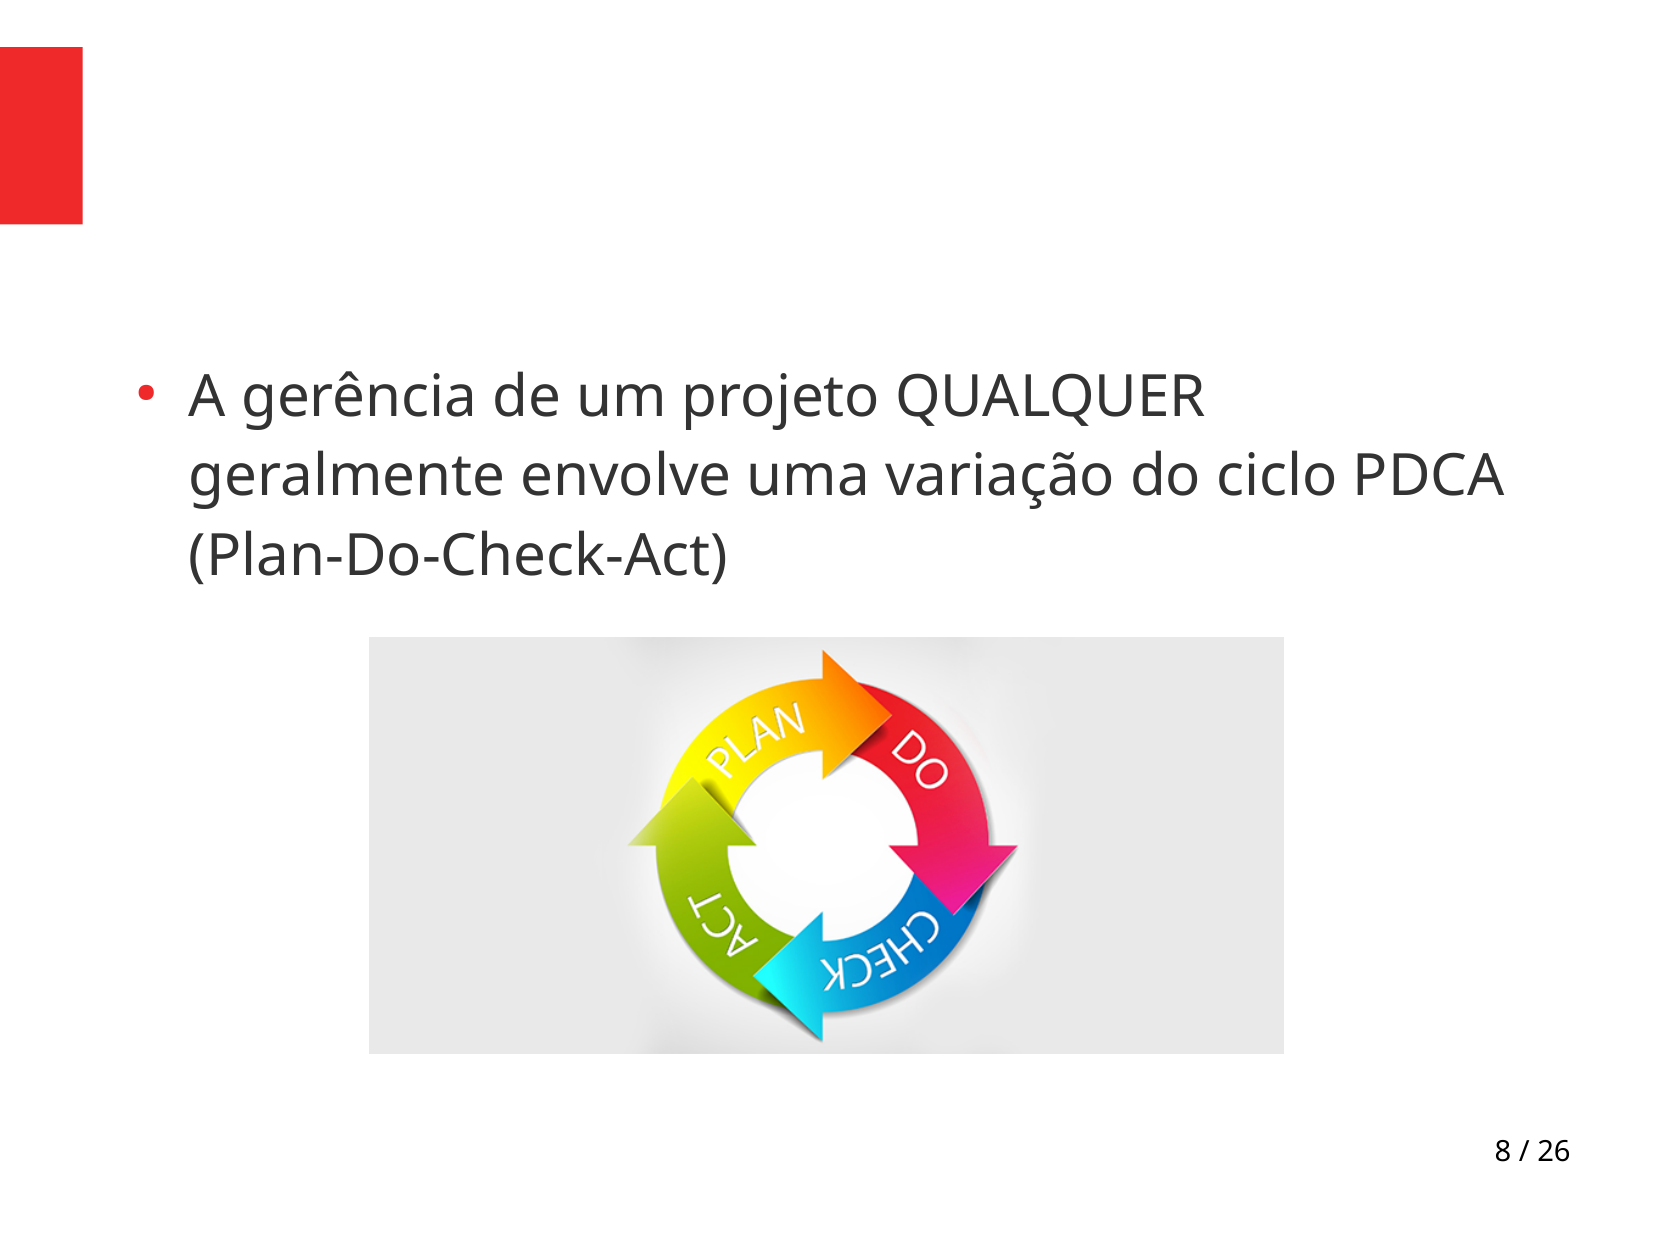

#
A gerência de um projeto QUALQUER geralmente envolve uma variação do ciclo PDCA (Plan-Do-Check-Act)
8